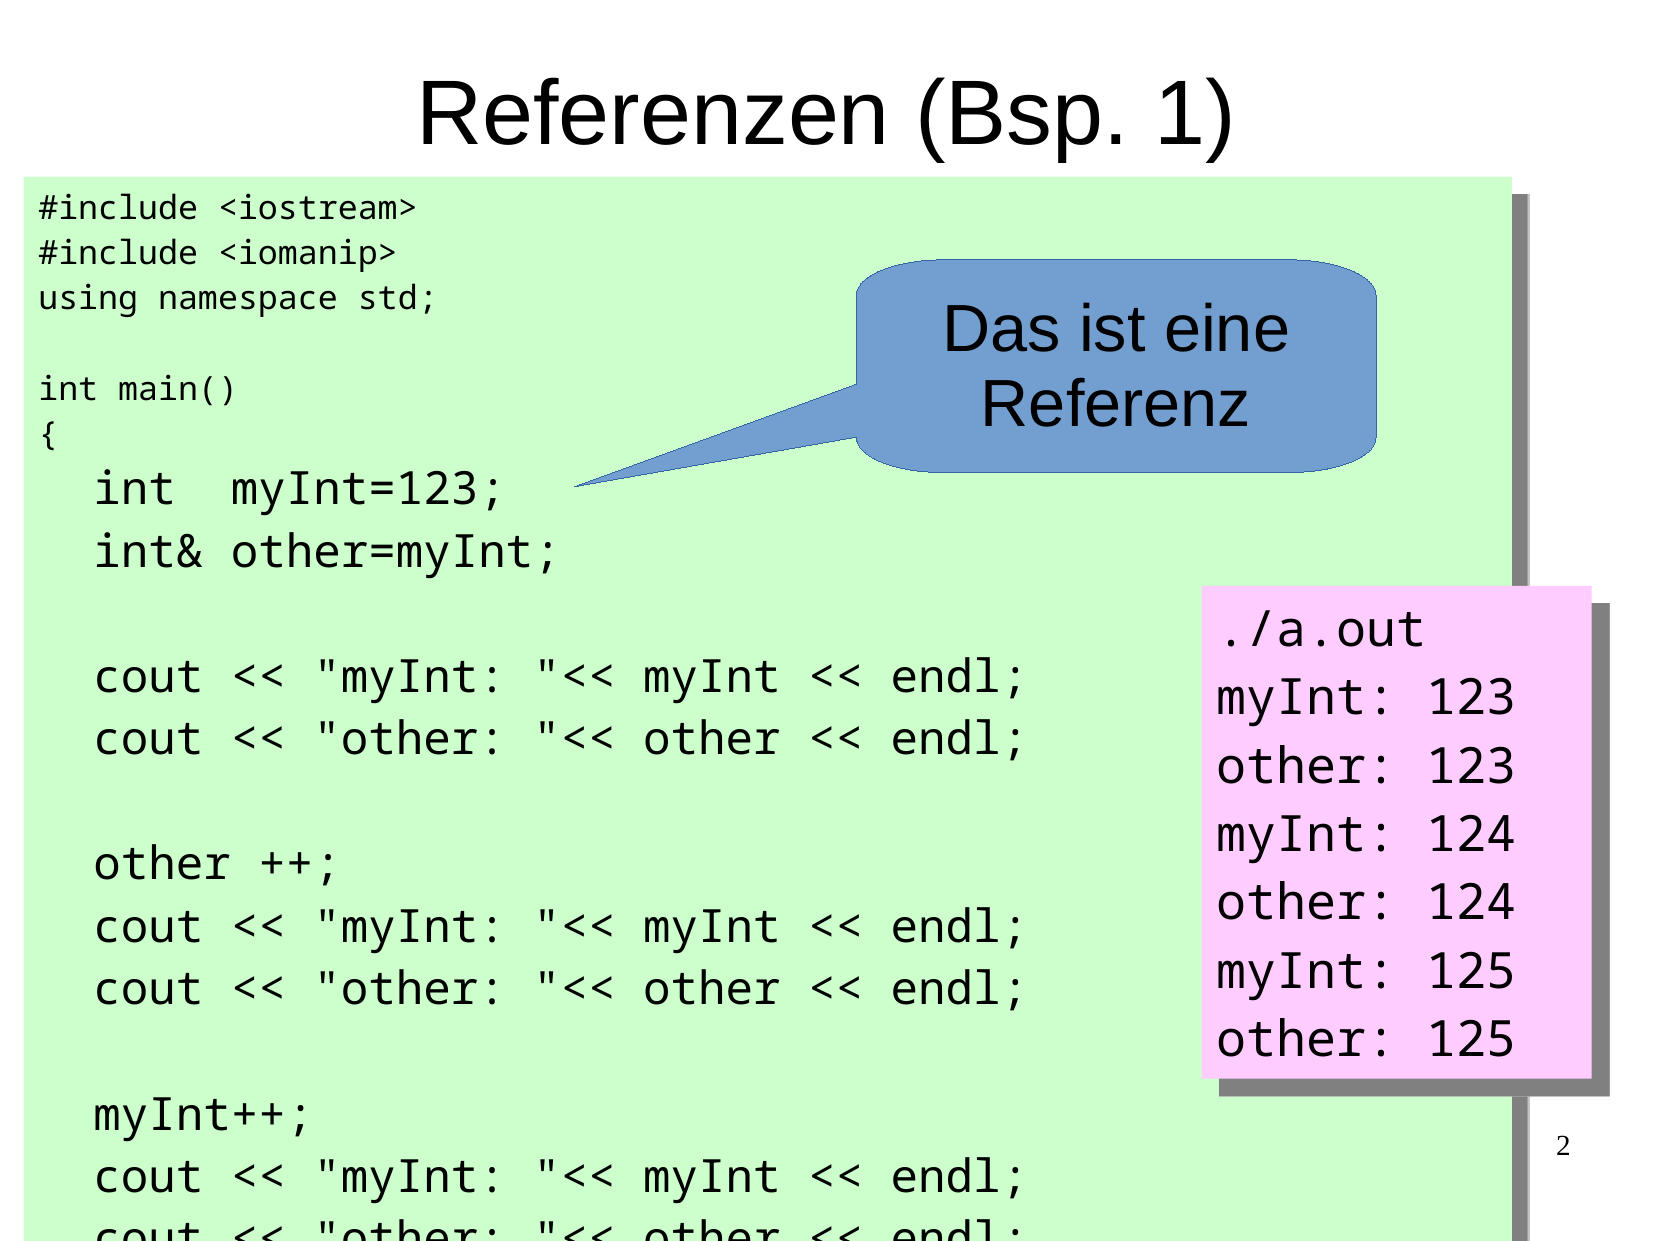

# Referenzen (Bsp. 1)
#include <iostream>
#include <iomanip>
using namespace std;
int main()
{
 int myInt=123;
 int& other=myInt;
 cout << "myInt: "<< myInt << endl;
 cout << "other: "<< other << endl;
 other ++;
 cout << "myInt: "<< myInt << endl;
 cout << "other: "<< other << endl;
 myInt++;
 cout << "myInt: "<< myInt << endl;
 cout << "other: "<< other << endl;
 return 0;
}
Das ist eine
Referenz
./a.out
myInt: 123
other: 123
myInt: 124
other: 124
myInt: 125
other: 125
2